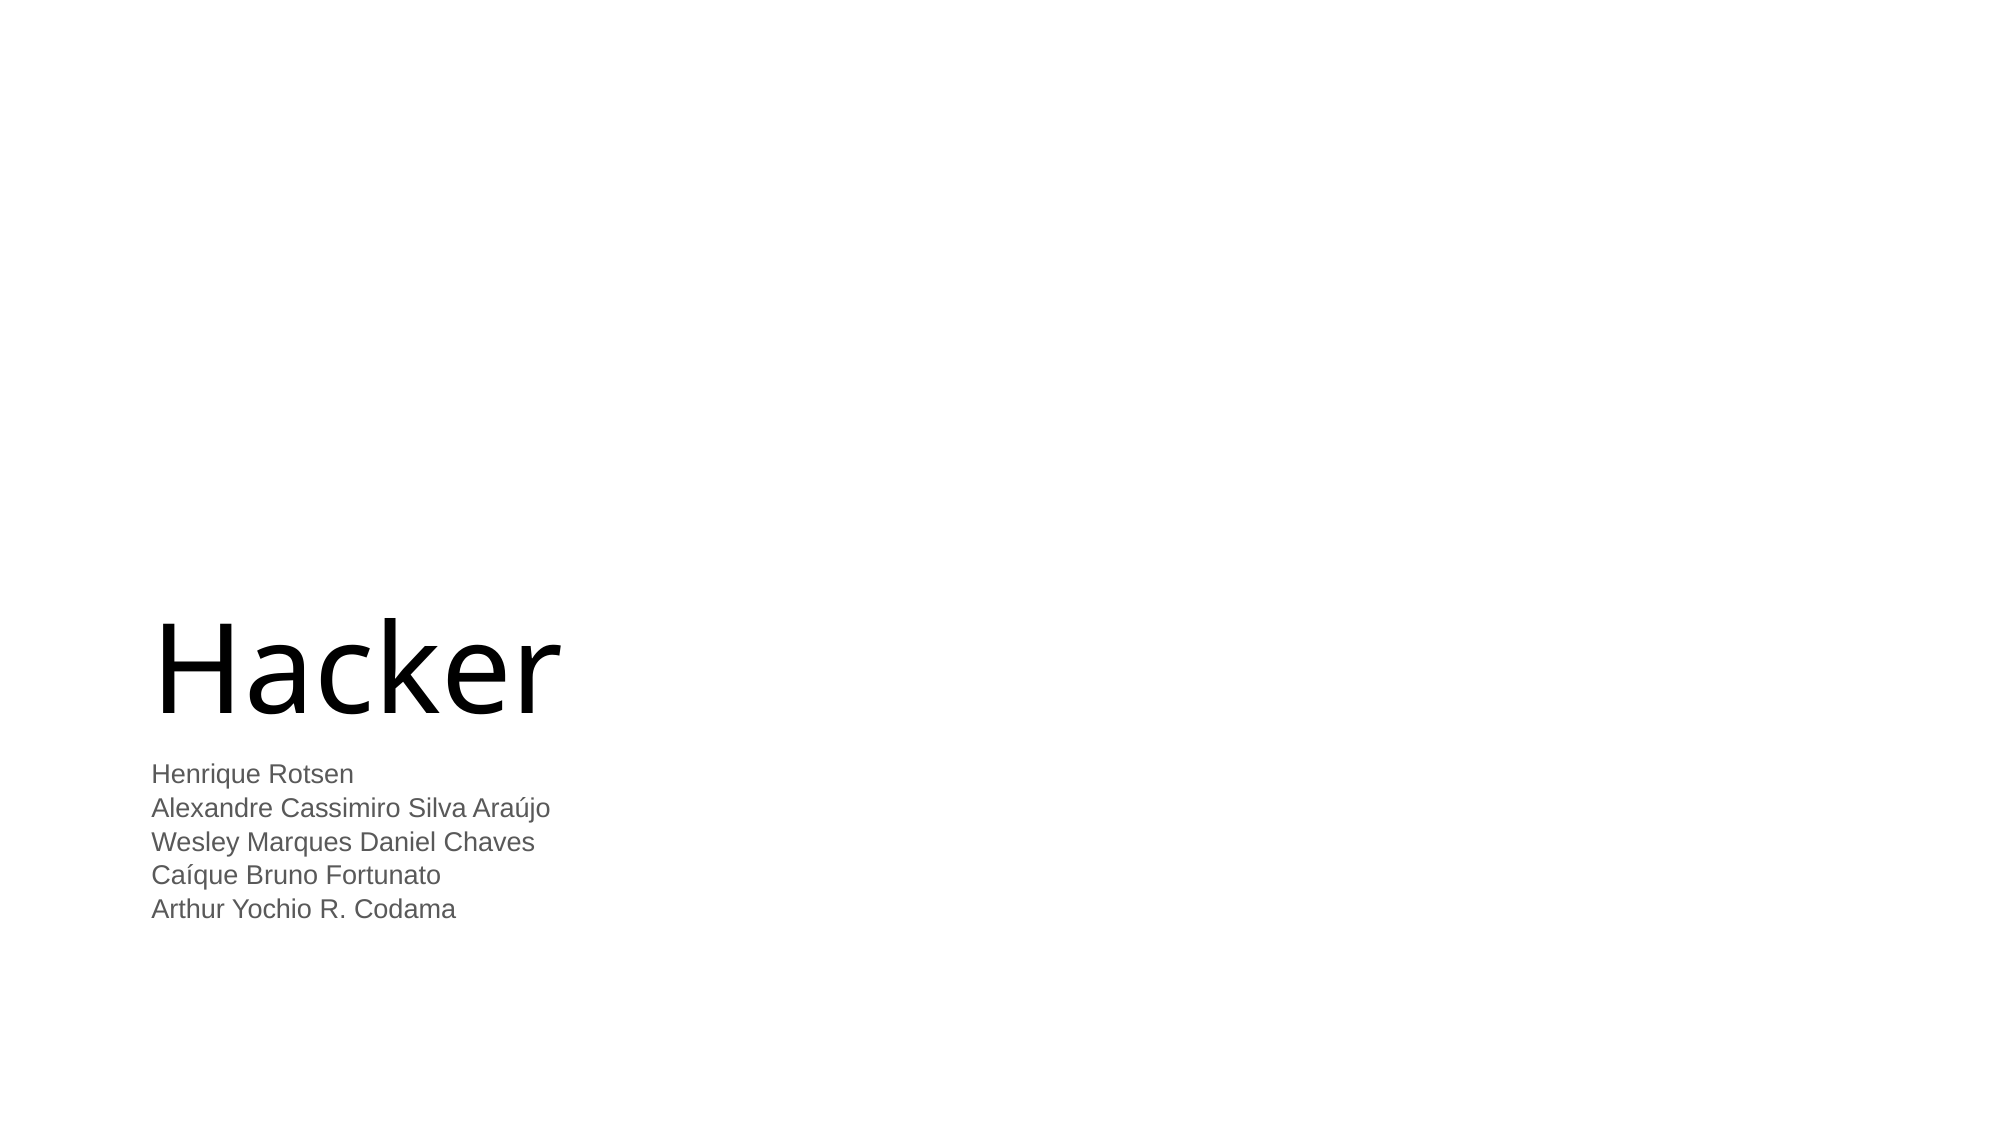

# Hacker
Henrique Rotsen
Alexandre Cassimiro Silva Araújo
Wesley Marques Daniel Chaves
Caíque Bruno Fortunato
Arthur Yochio R. Codama